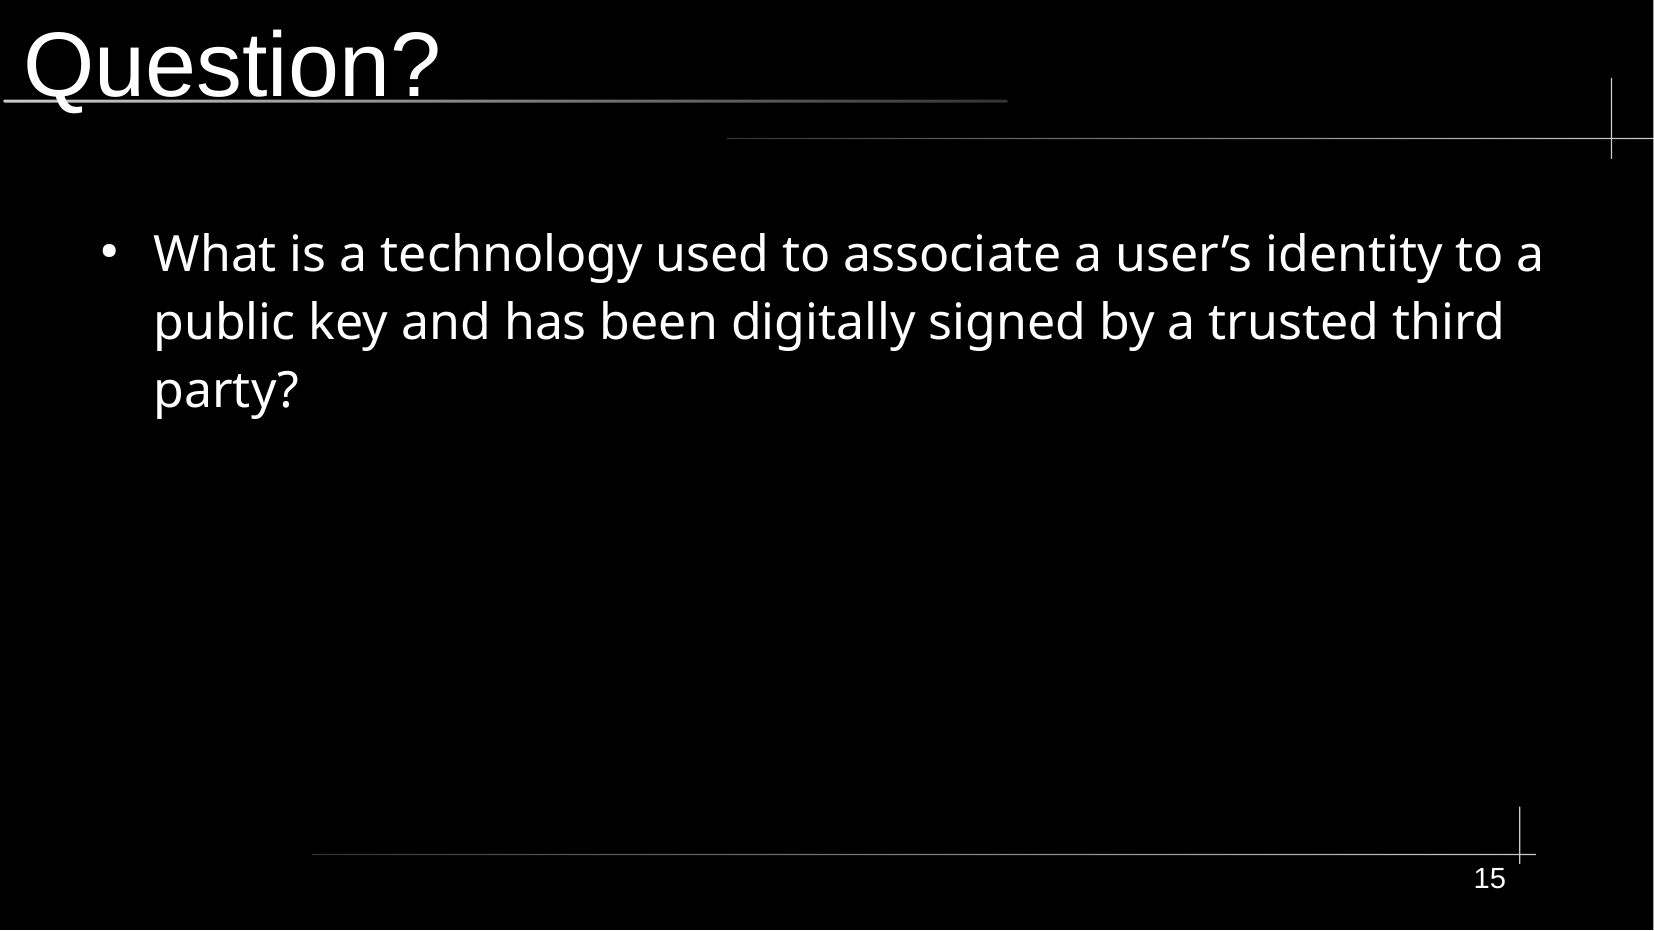

# Question?
What is a technology used to associate a user’s identity to a public key and has been digitally signed by a trusted third party?
15